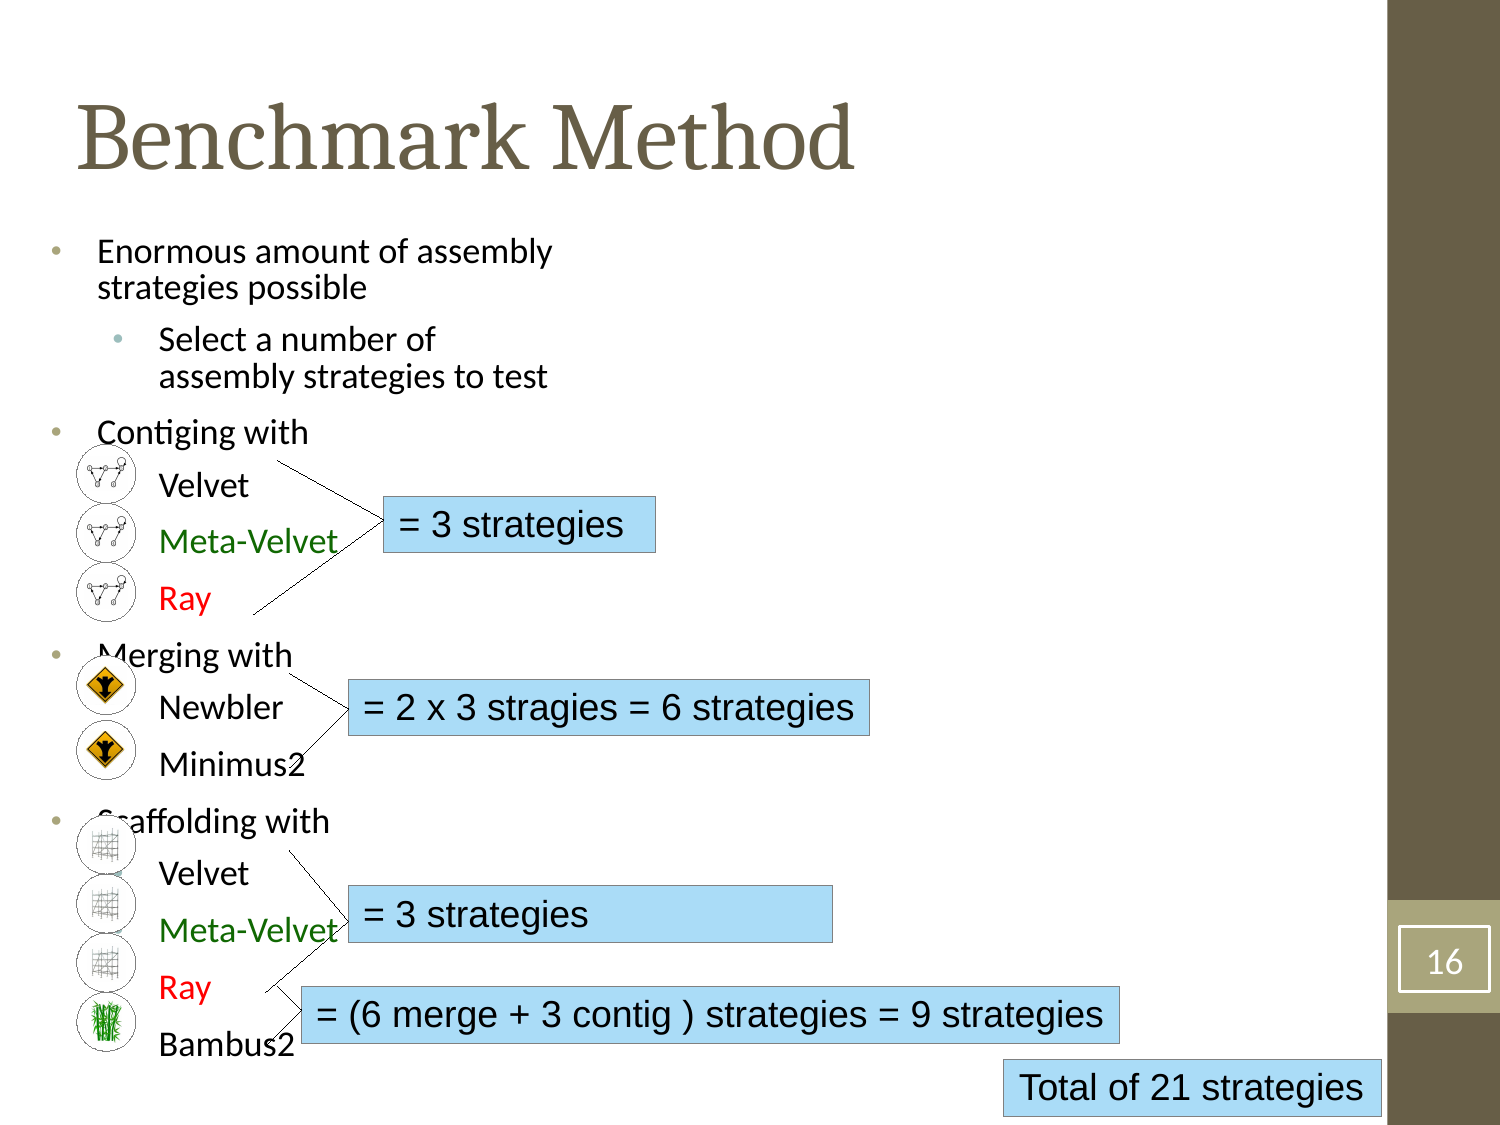

# Benchmark Method
Enormous amount of assembly strategies possible
Select a number of assembly strategies to test
Contiging with
Velvet
Meta-Velvet
Ray
Merging with
Newbler
Minimus2
Scaffolding with
Velvet
Meta-Velvet
Ray
Bambus2
= 3 strategies
= 2 x 3 stragies = 6 strategies
= 3 strategies
16
= (6 merge + 3 contig ) strategies = 9 strategies
Total of 21 strategies